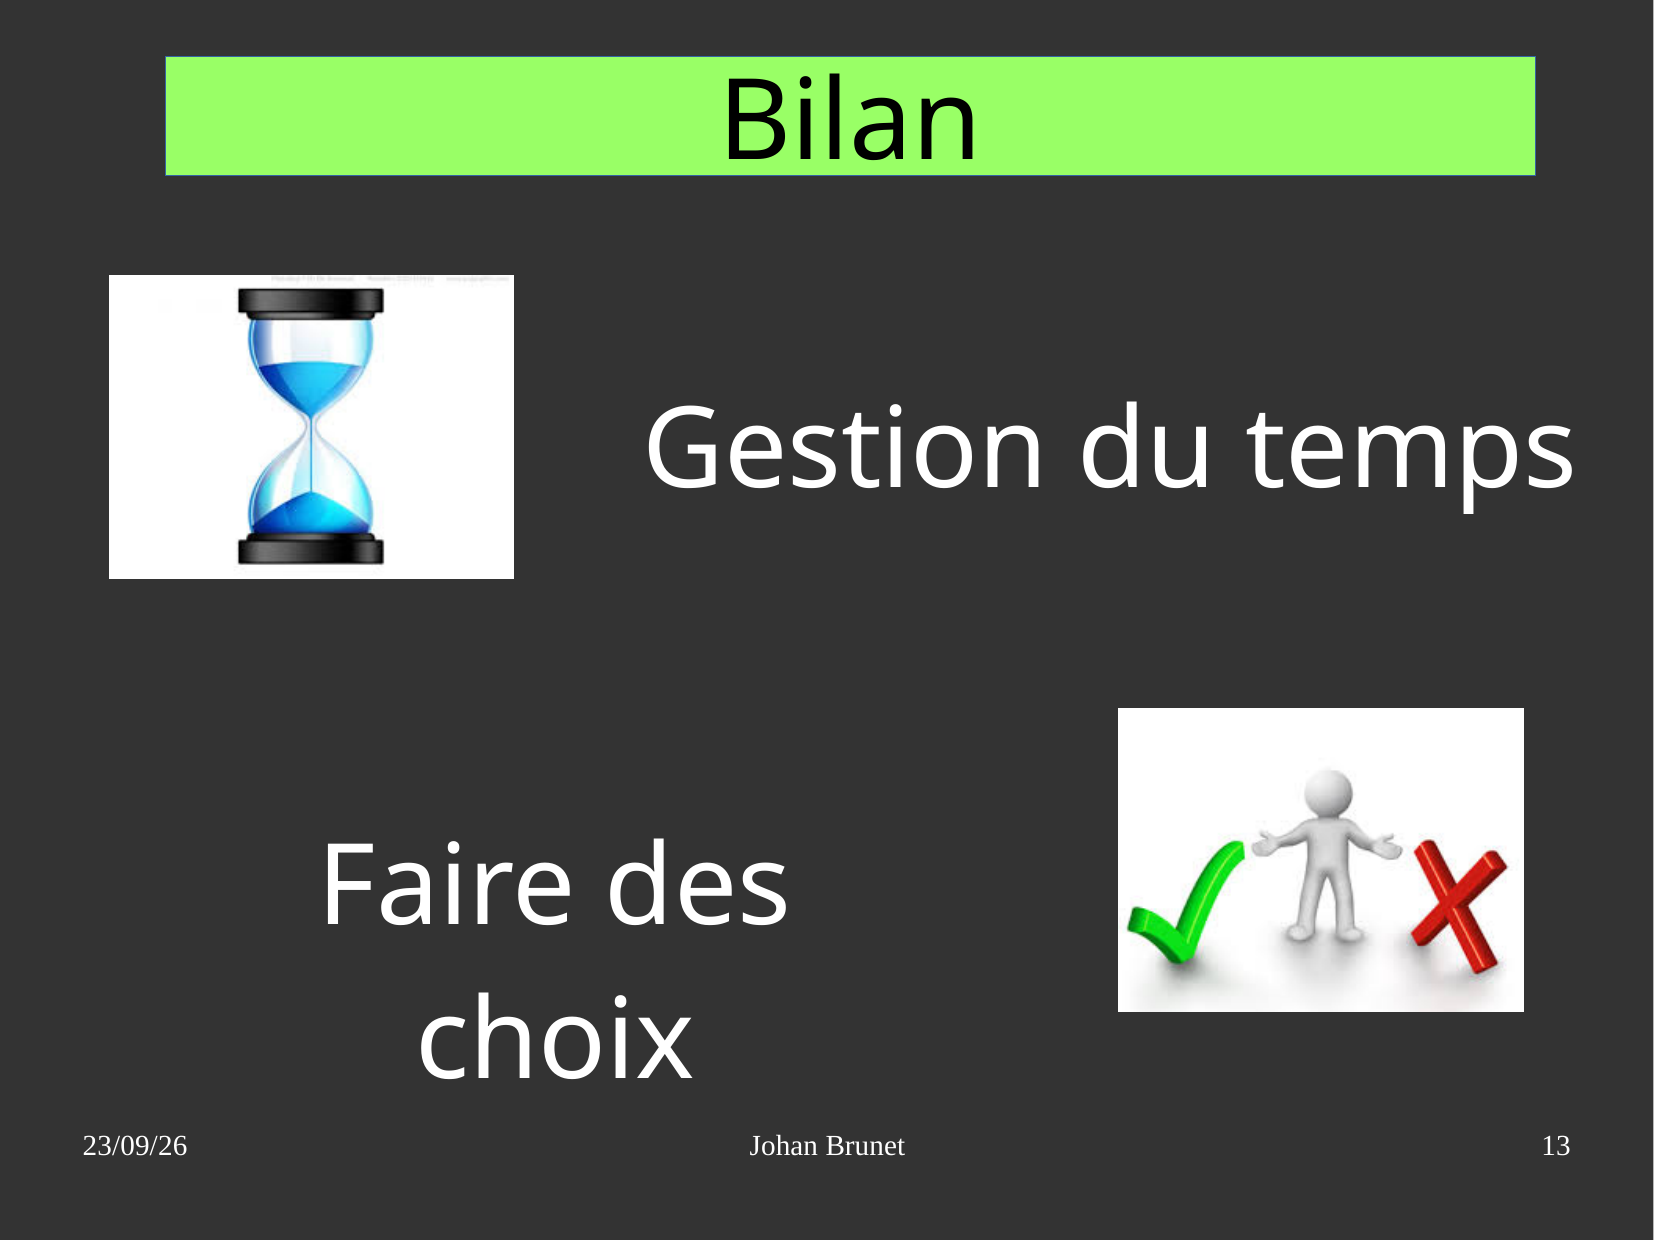

Bilan
Gestion du temps
Faire des choix
Johan Brunet
13